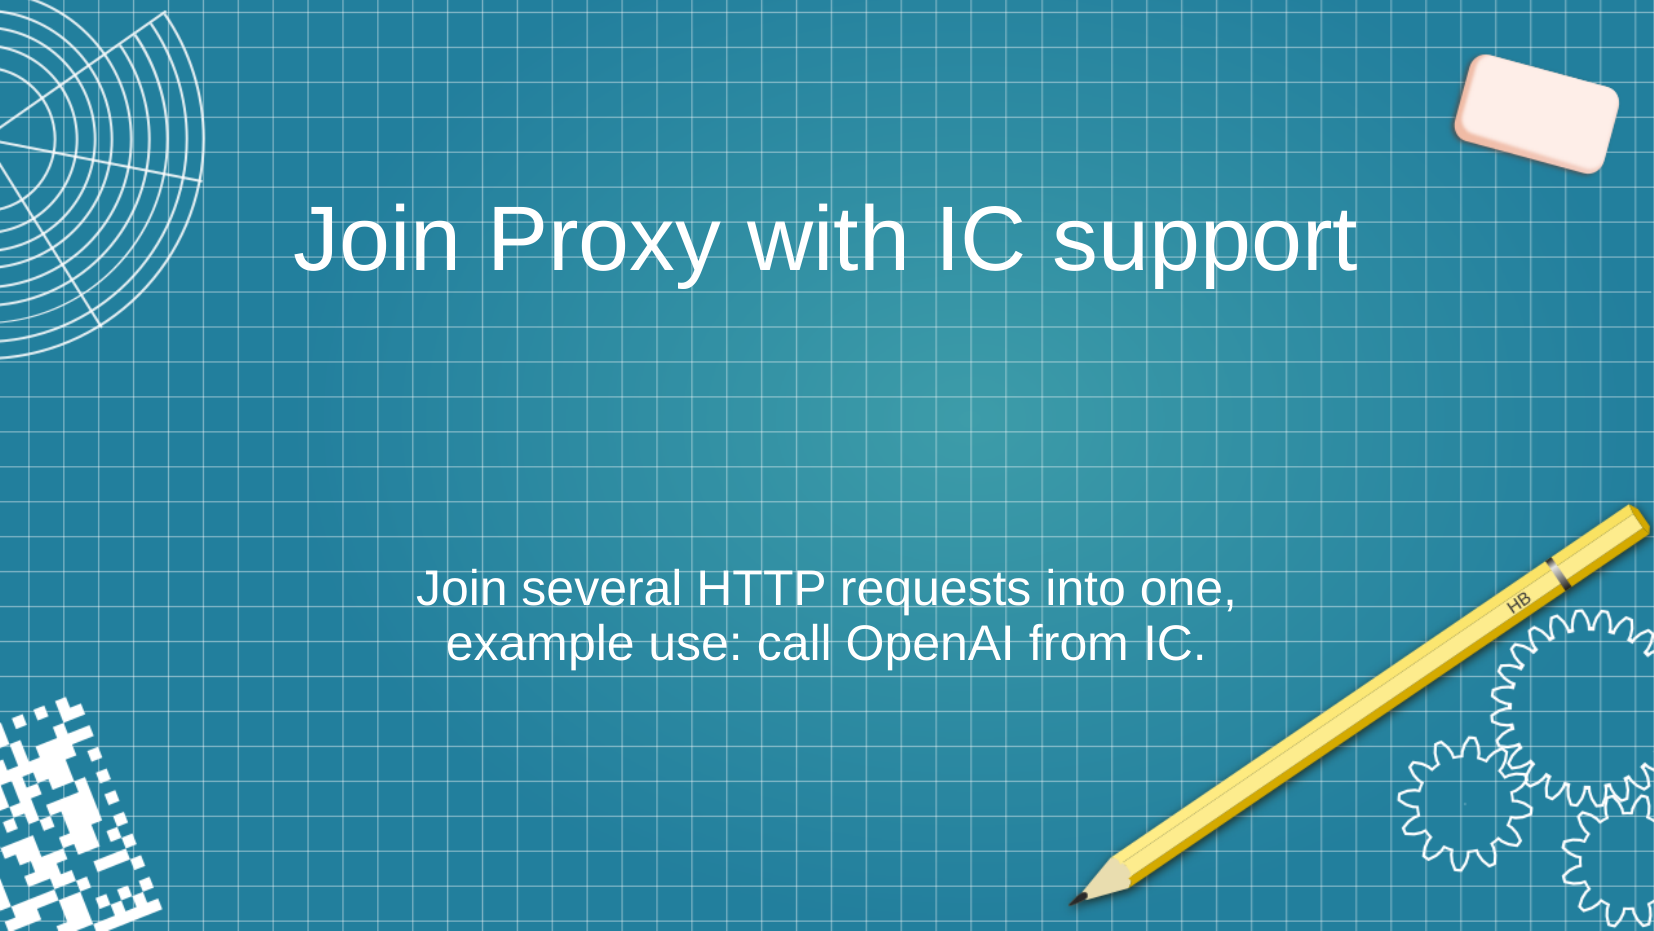

# Join Proxy with IC support
Join several HTTP requests into one,
example use: call OpenAI from IC.